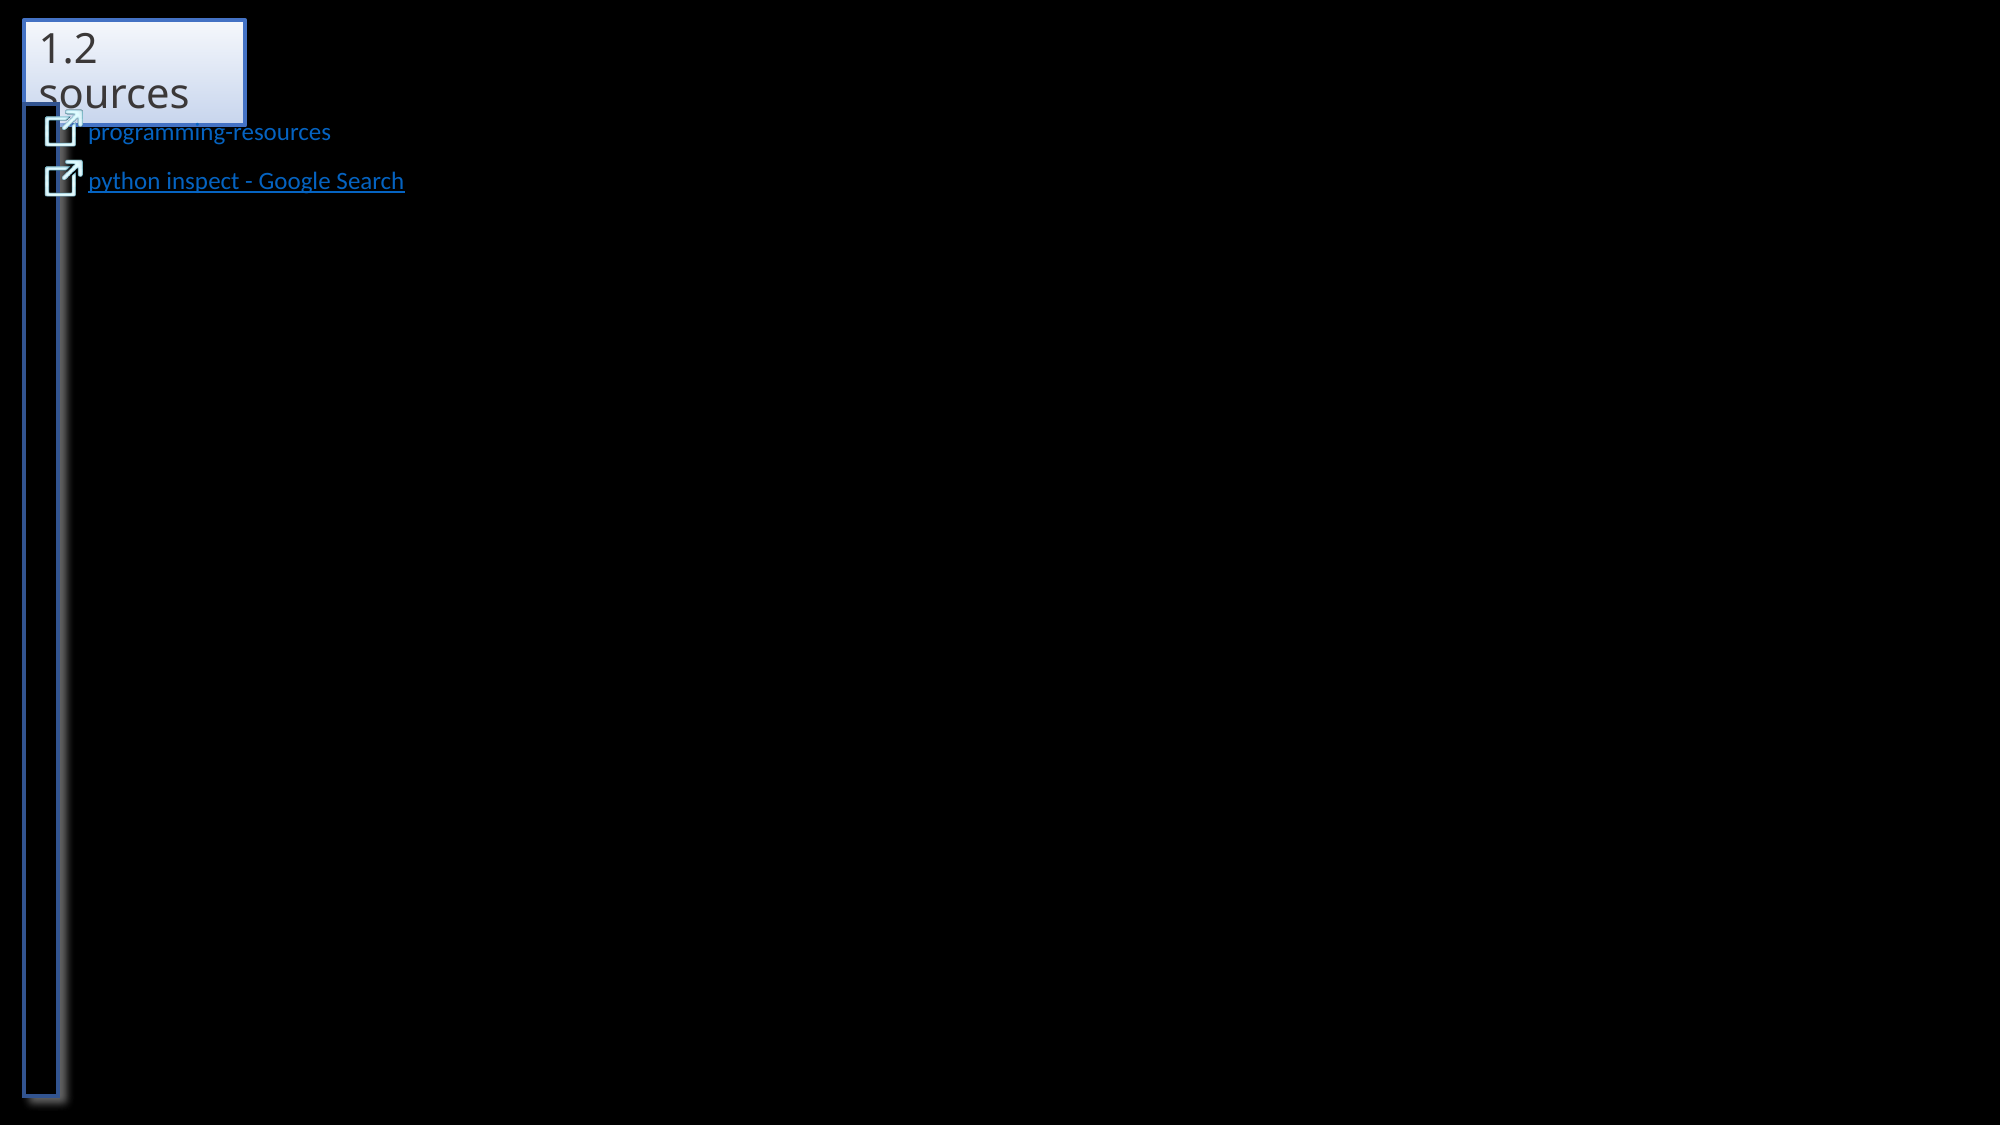

# 1.2 sources
programming-resources
python inspect - Google Search